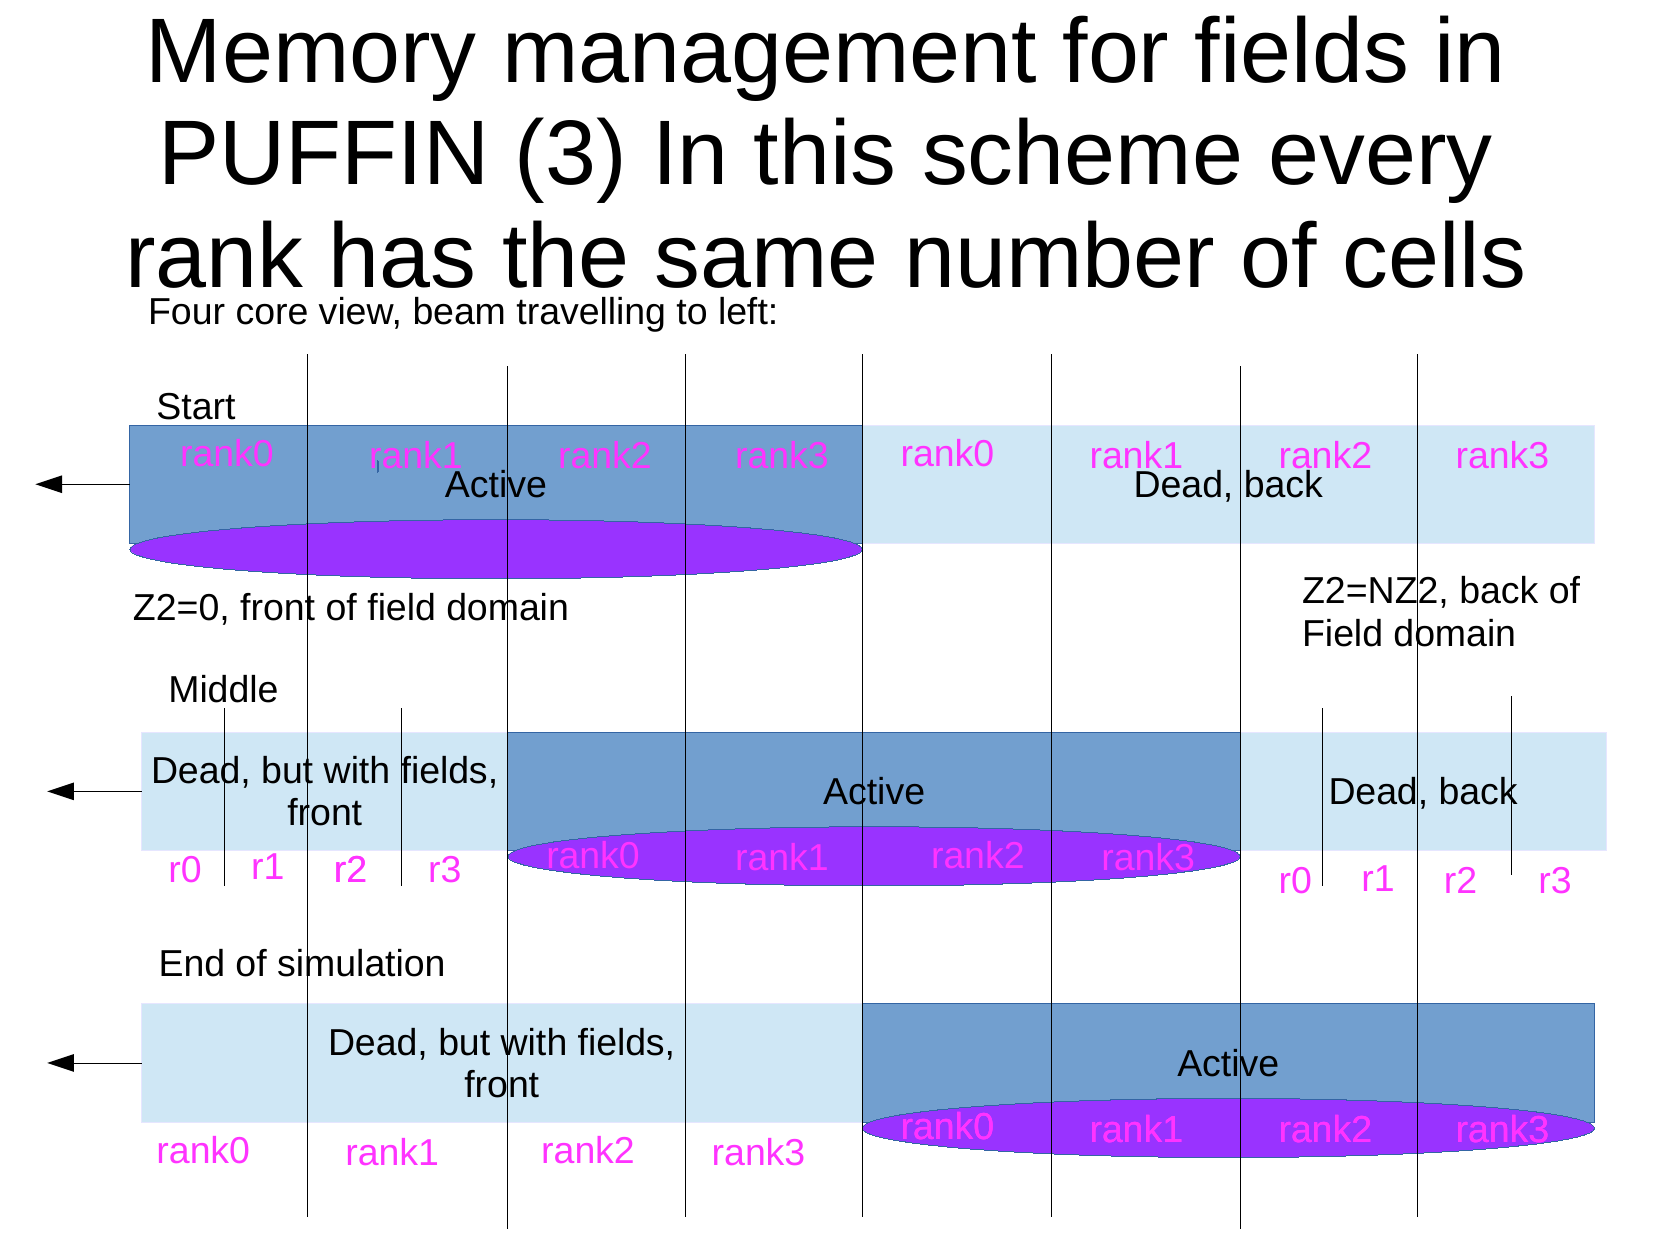

# Memory management for fields in PUFFIN (3) In this scheme every rank has the same number of cells
Four core view, beam travelling to left:
Start
Active
rank0
Dead, back
rank0
rank1
rank2
rank3
rank1
rank2
rank3
Z2=NZ2, back of
Field domain
Z2=0, front of field domain
Middle
Dead, but with fields,
front
Active
Dead, back
rank0
rank2
rank1
rank3
r1
r0
r2
r2
r3
r1
r0
r2
r3
End of simulation
Dead, but with fields,
front
Active
rank0
rank0
rank0
rank1
rank1
rank1
rank2
rank2
rank2
rank3
rank3
rank3
rank0
rank2
rank1
rank3